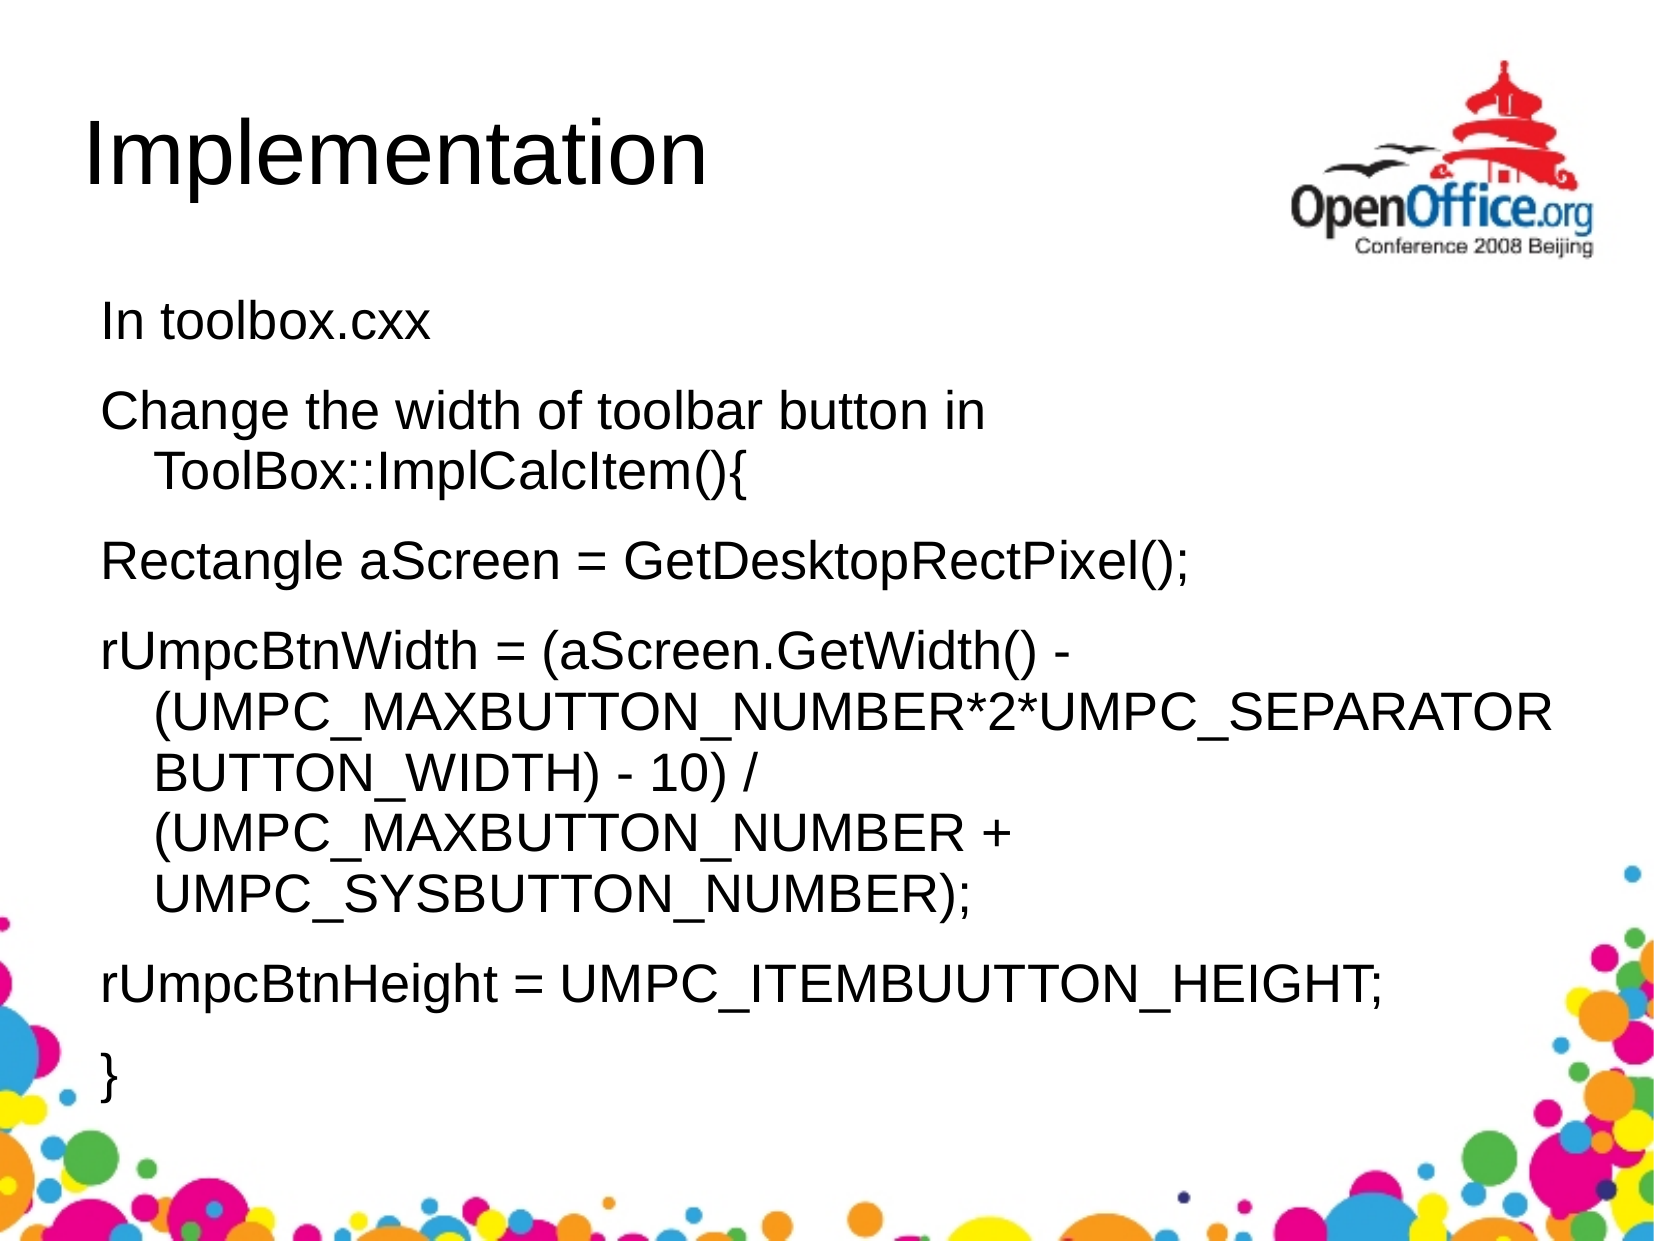

# Implementation
In toolbox.cxx
Change the width of toolbar button in ToolBox::ImplCalcItem(){
Rectangle aScreen = GetDesktopRectPixel();
rUmpcBtnWidth = (aScreen.GetWidth() - (UMPC_MAXBUTTON_NUMBER*2*UMPC_SEPARATORBUTTON_WIDTH) - 10) / (UMPC_MAXBUTTON_NUMBER + UMPC_SYSBUTTON_NUMBER);
rUmpcBtnHeight = UMPC_ITEMBUUTTON_HEIGHT;
}